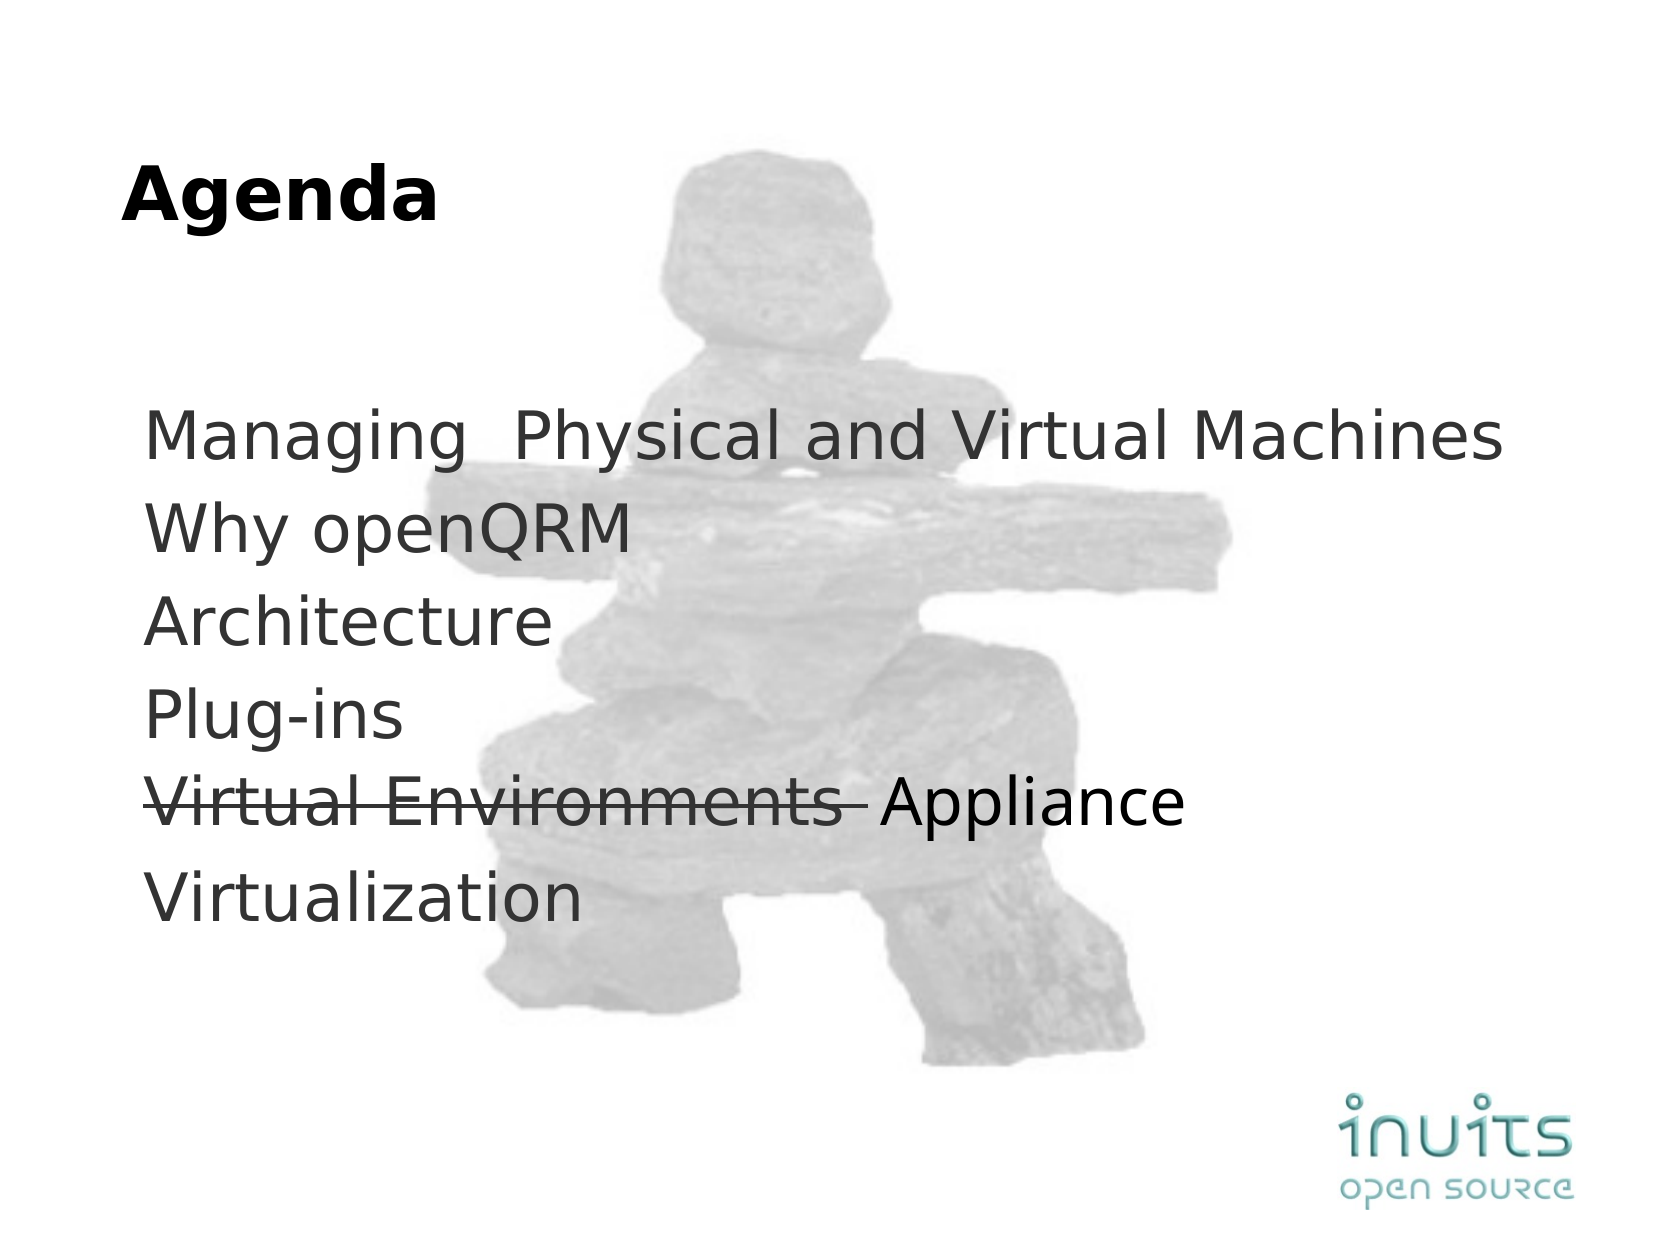

# Agenda
 Managing Physical and Virtual Machines
 Why openQRM
 Architecture
 Plug-ins
 Virtual Environments Appliance
 Virtualization